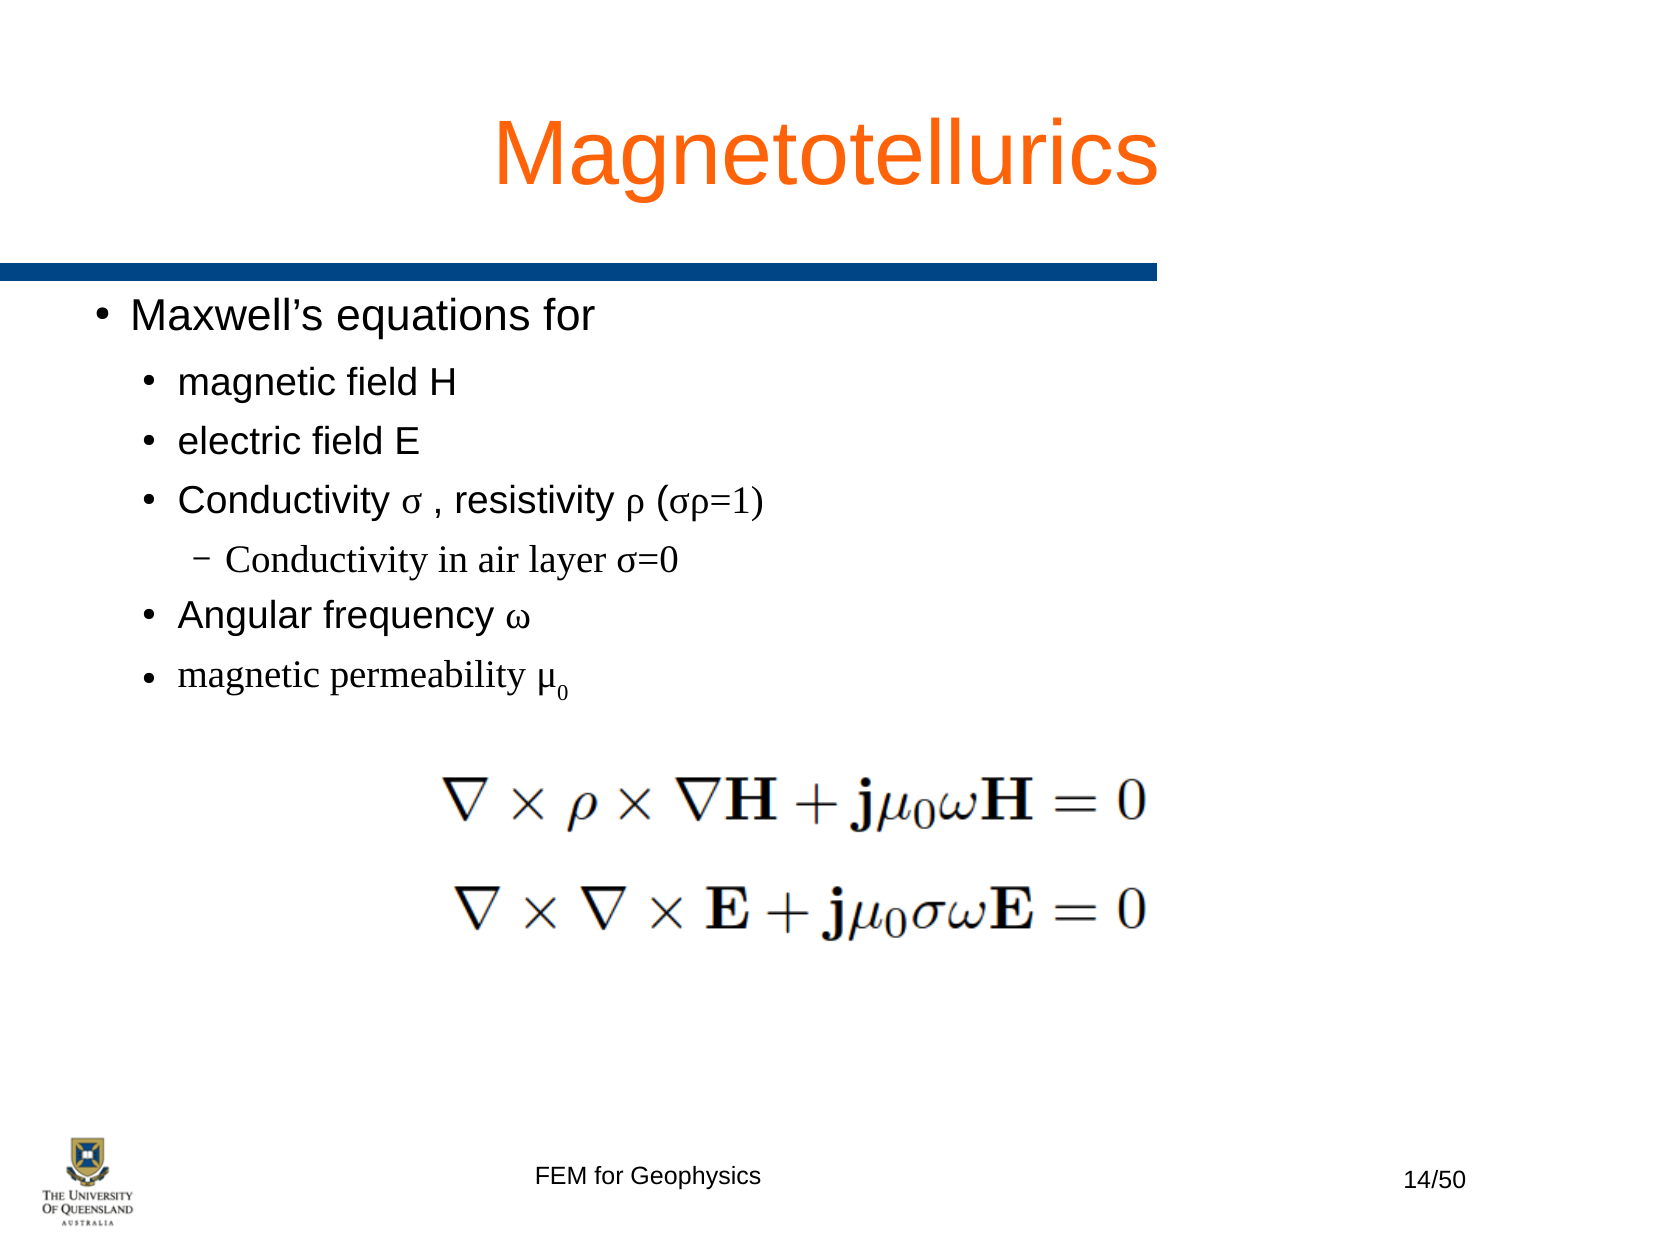

# Magnetotellurics
Maxwell’s equations for
magnetic field H
electric field E
Conductivity σ , resistivity ρ (σρ=1)
Conductivity in air layer σ=0
Angular frequency ω
magnetic permeability μ0